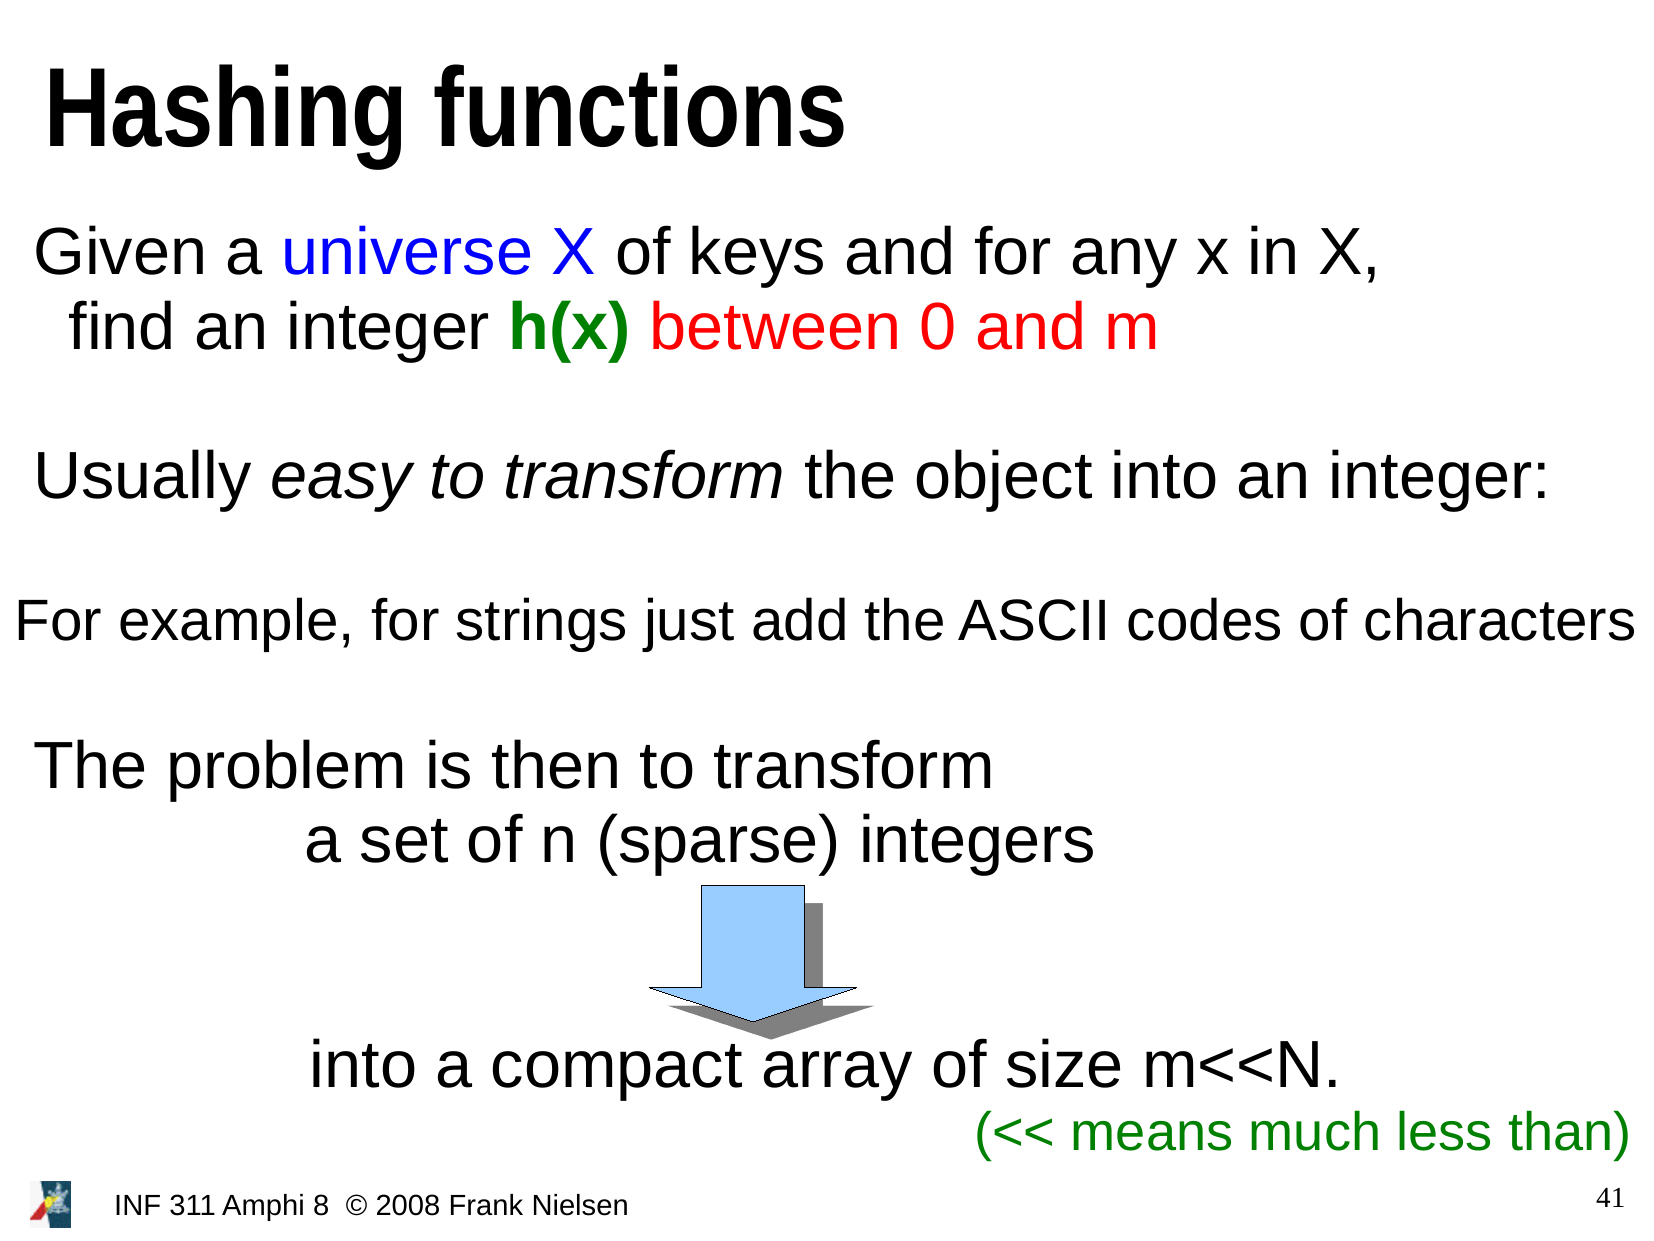

Hashing functions
 Given a universe X of keys and for any x in X,
 find an integer h(x) between 0 and m
 Usually easy to transform the object into an integer:
For example, for strings just add the ASCII codes of characters
 The problem is then to transform
		a set of n (sparse) integers
				into a compact array of size m<<N.
													(<< means much less than)